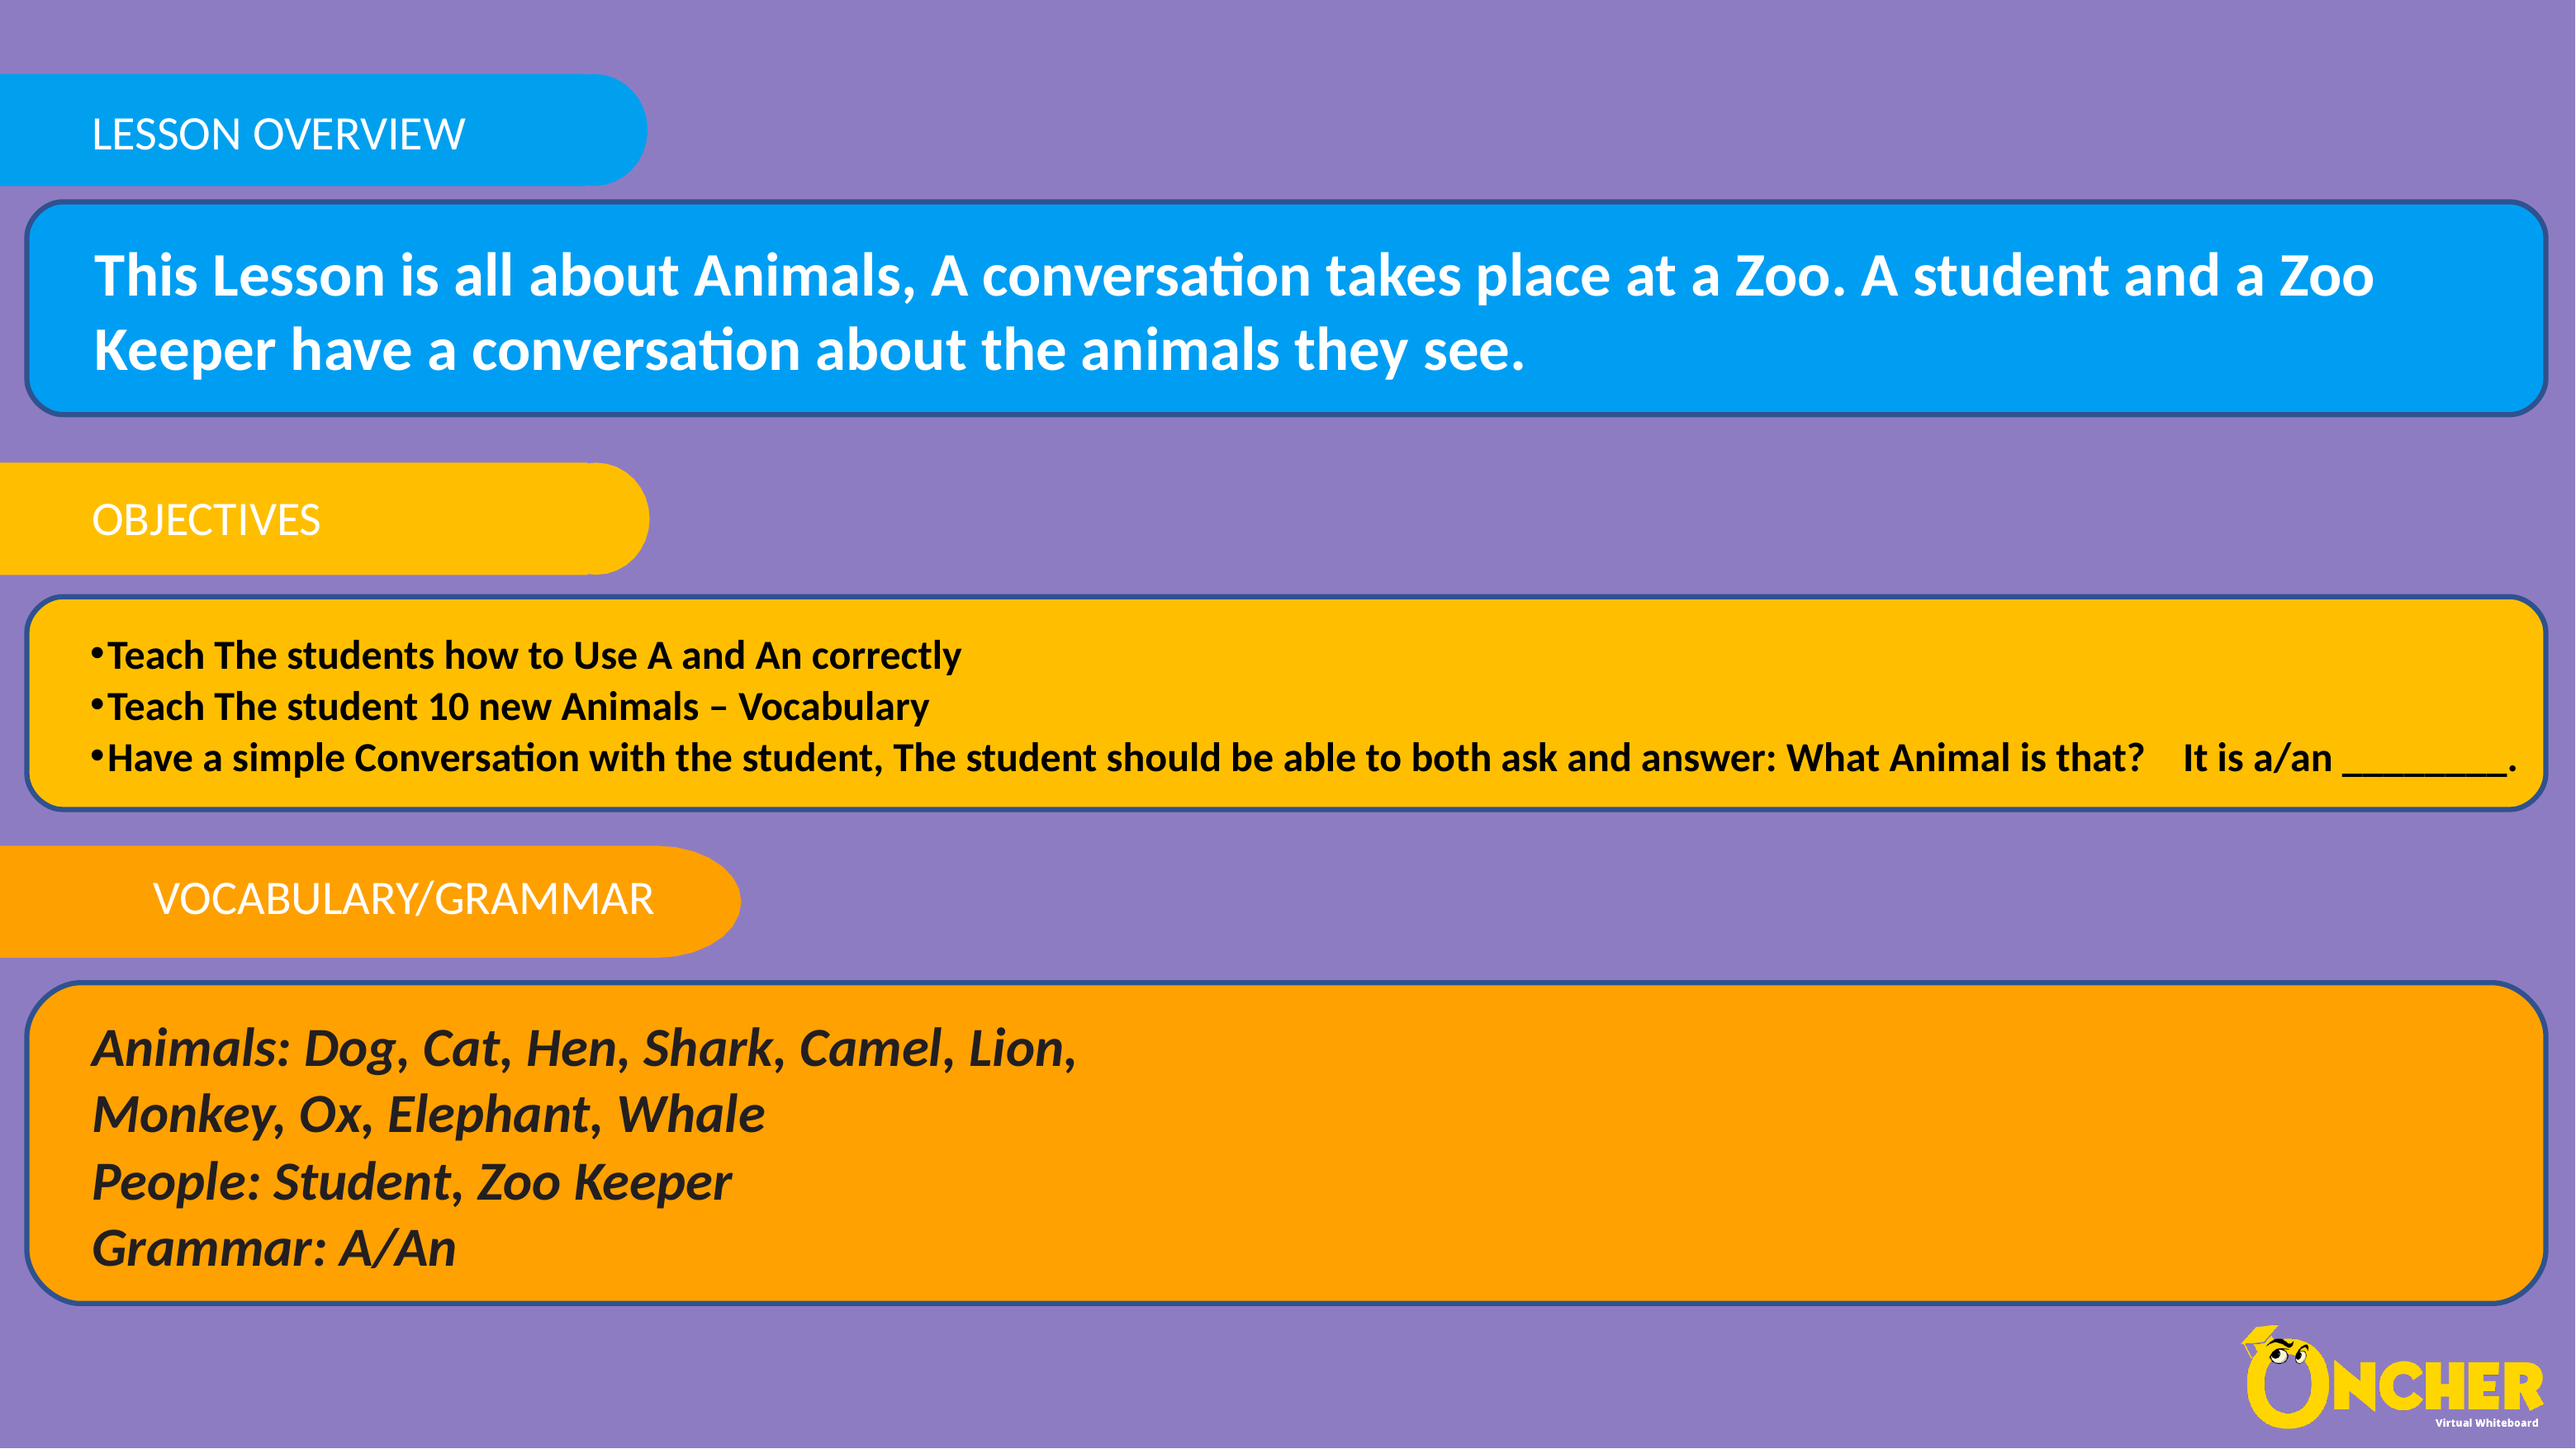

LESSON OVERVIEW
This Lesson is all about Animals, A conversation takes place at a Zoo. A student and a Zoo Keeper have a conversation about the animals they see.
OBJECTIVES
Teach The students how to Use A and An correctly
Teach The student 10 new Animals – Vocabulary
Have a simple Conversation with the student, The student should be able to both ask and answer: What Animal is that? It is a/an ________.
VOCABULARY/GRAMMAR
Animals: Dog, Cat, Hen, Shark, Camel, Lion, Monkey, Ox, Elephant, Whale
People: Student, Zoo Keeper
Grammar: A/An